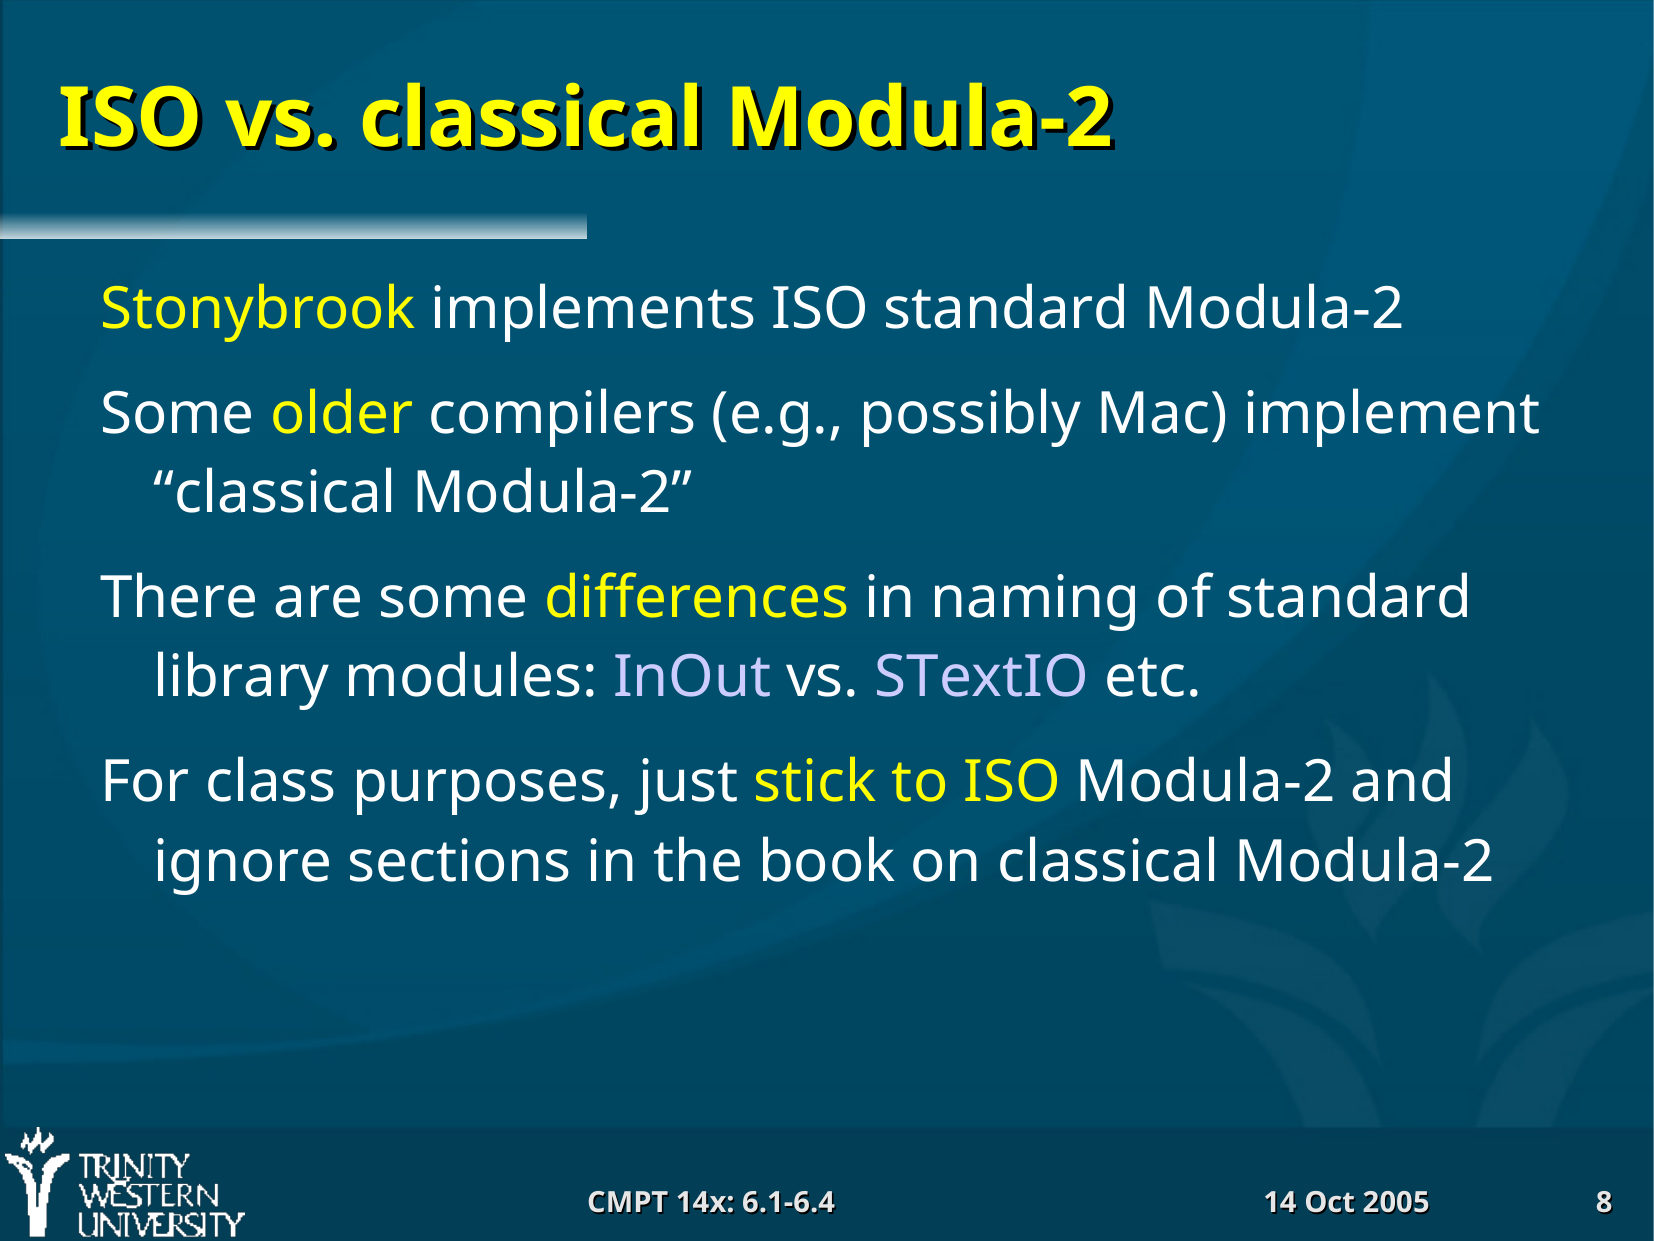

# ISO vs. classical Modula-2
Stonybrook implements ISO standard Modula-2
Some older compilers (e.g., possibly Mac) implement “classical Modula-2”
There are some differences in naming of standard library modules: InOut vs. STextIO etc.
For class purposes, just stick to ISO Modula-2 and ignore sections in the book on classical Modula-2
CMPT 14x: 6.1-6.4
14 Oct 2005
8